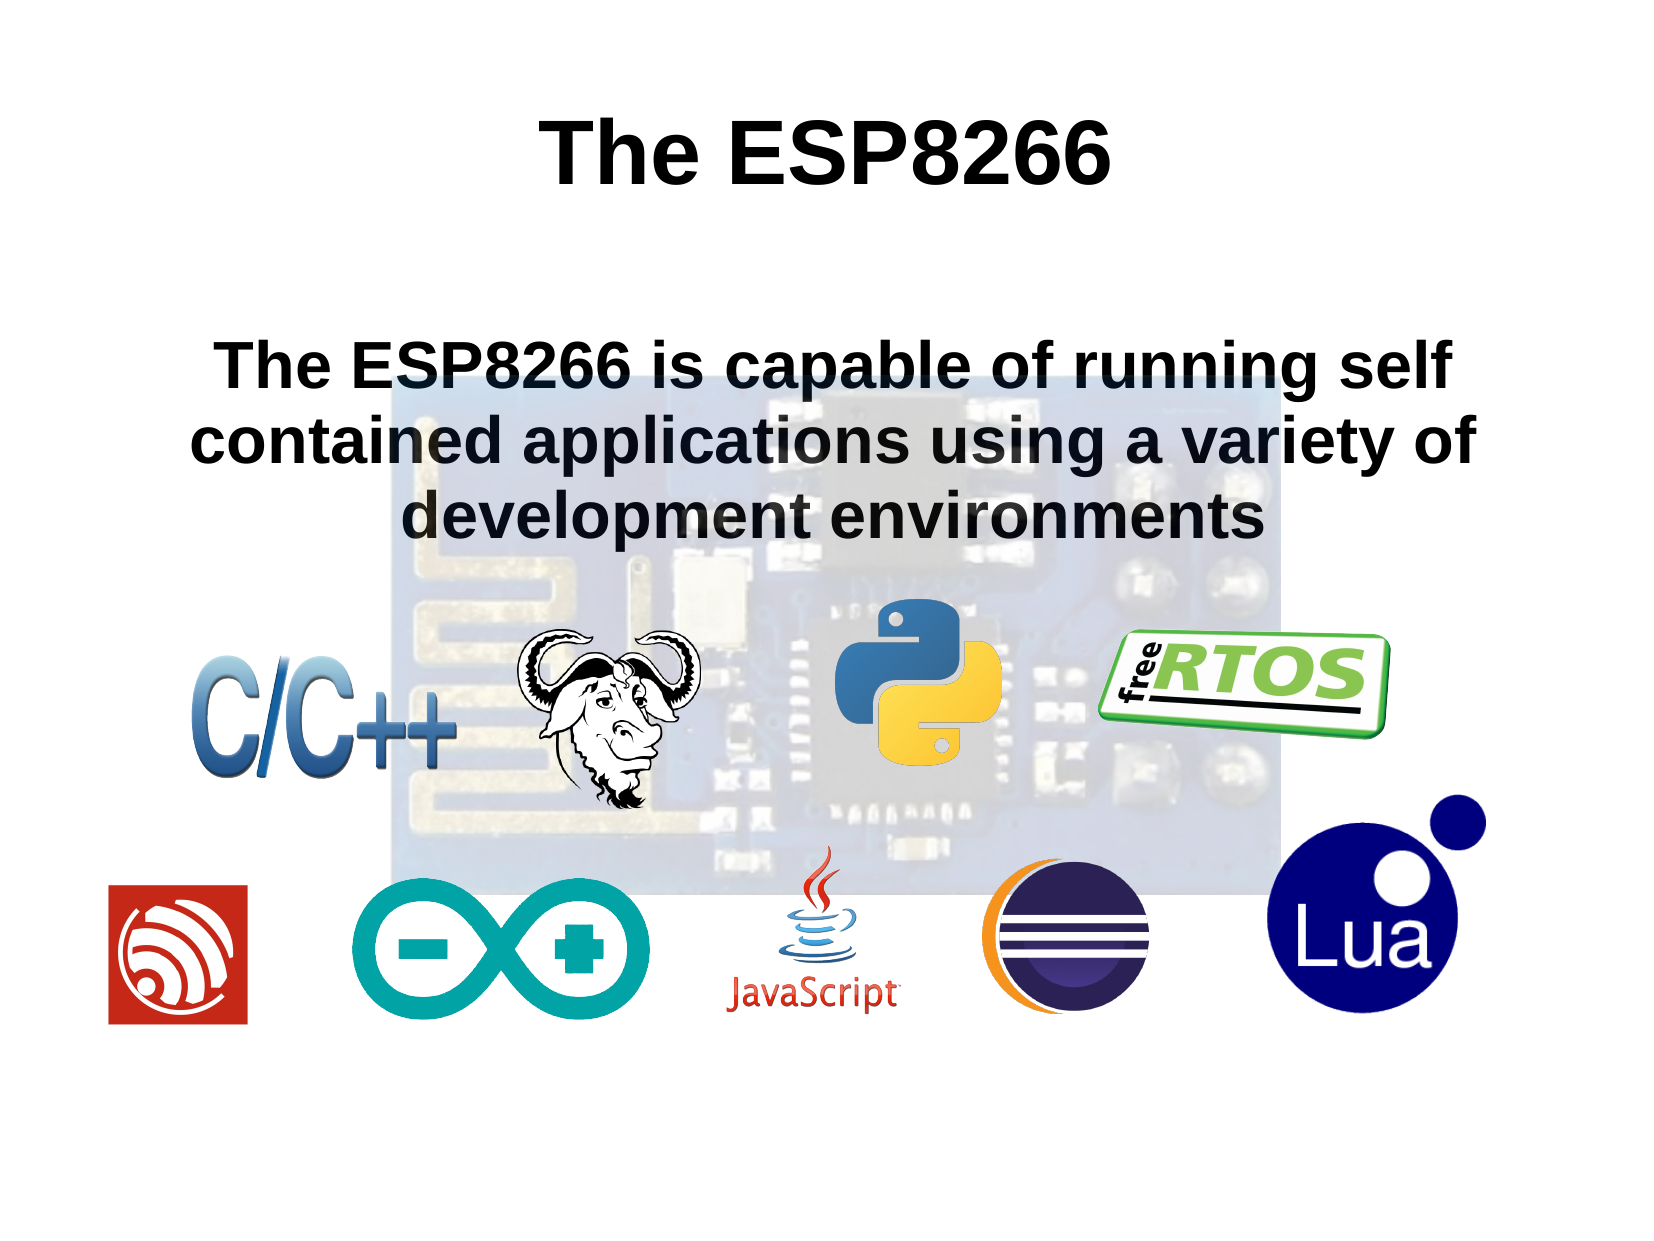

# The ESP8266
The ESP8266 is capable of running self contained applications using a variety of development environments